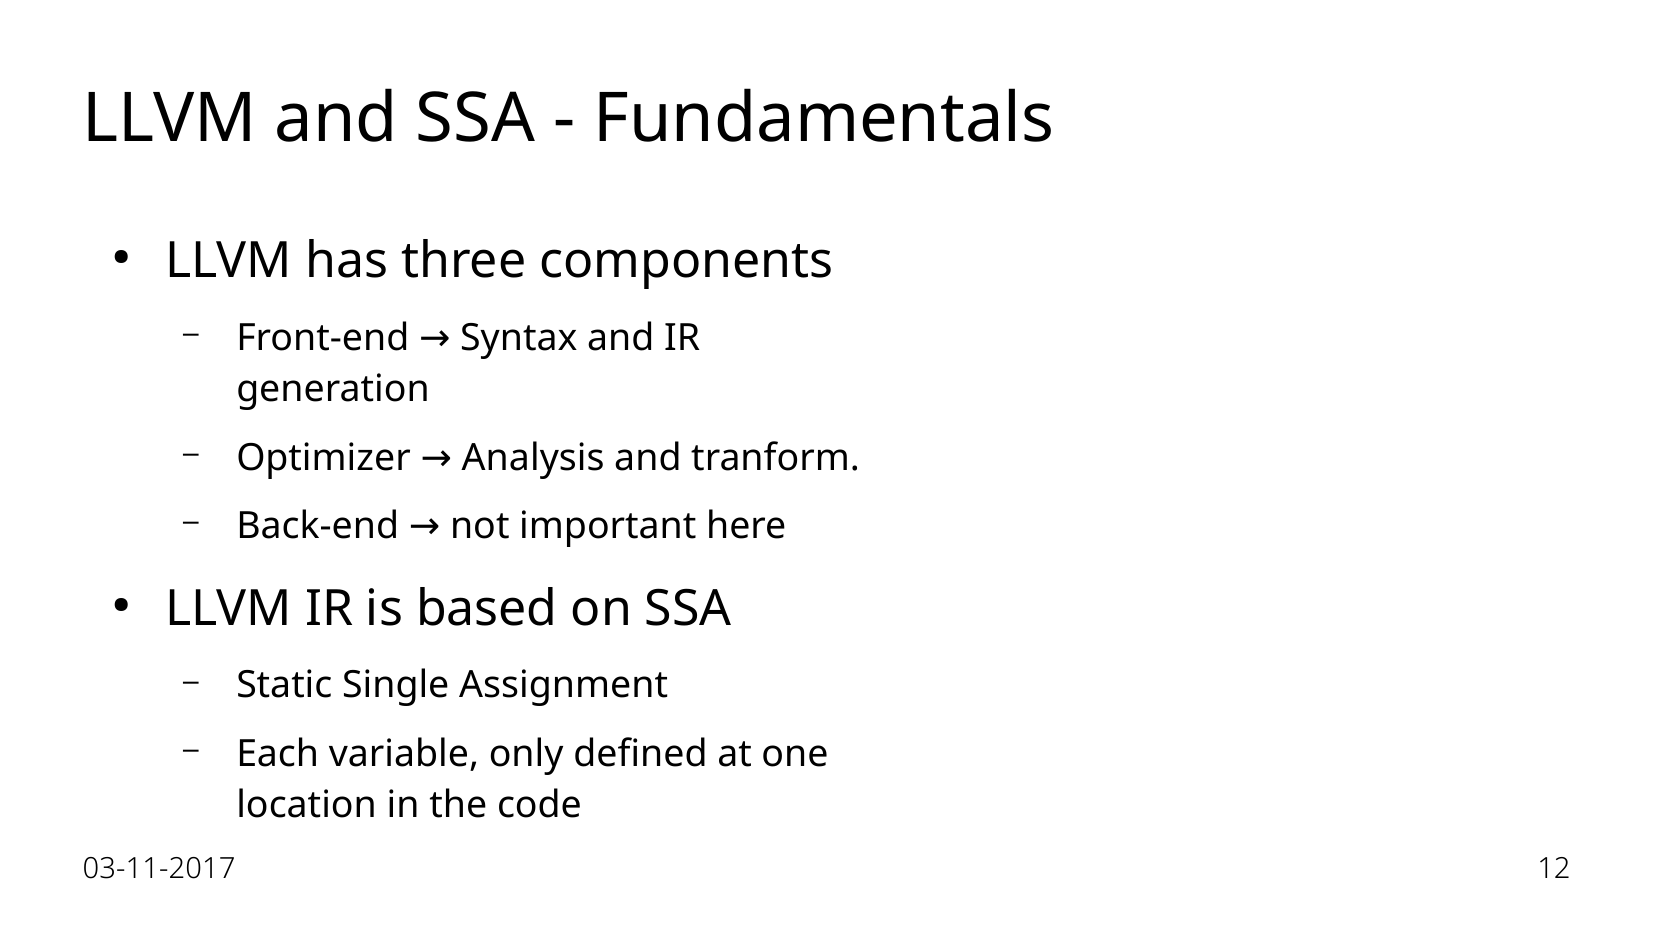

# LLVM and SSA - Fundamentals
LLVM has three components
Front-end → Syntax and IR generation
Optimizer → Analysis and tranform.
Back-end → not important here
LLVM IR is based on SSA
Static Single Assignment
Each variable, only defined at one location in the code
03-11-2017
12